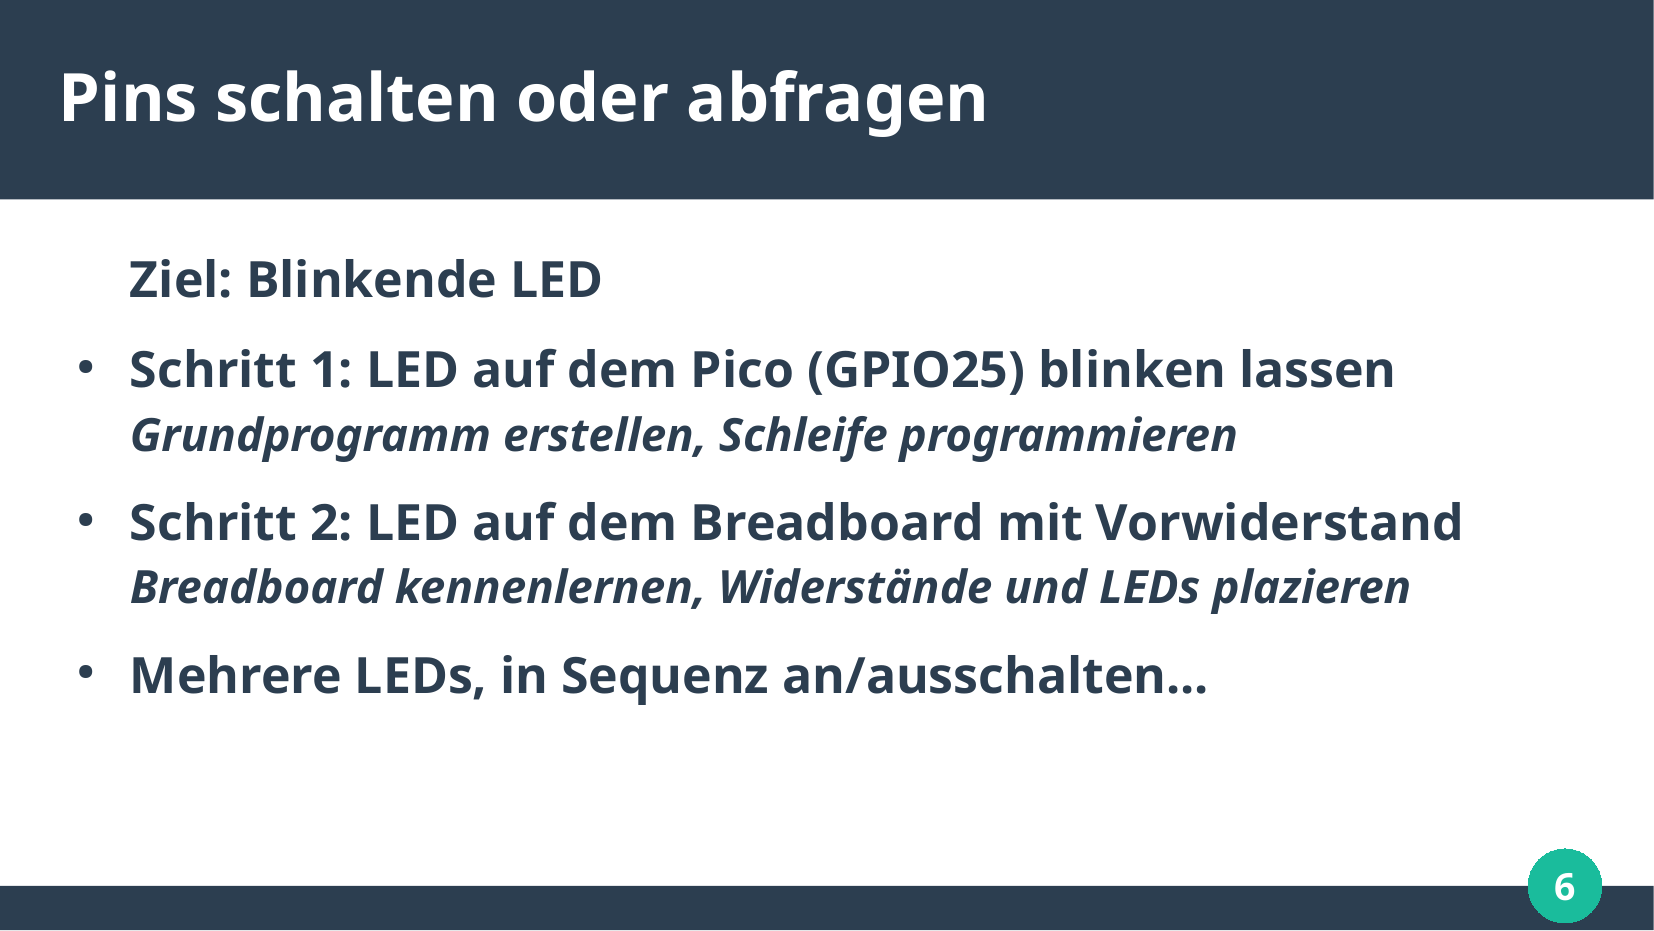

# Pins schalten oder abfragen
Ziel: Blinkende LED
Schritt 1: LED auf dem Pico (GPIO25) blinken lassen
Grundprogramm erstellen, Schleife programmieren
Schritt 2: LED auf dem Breadboard mit Vorwiderstand
Breadboard kennenlernen, Widerstände und LEDs plazieren
Mehrere LEDs, in Sequenz an/ausschalten...
6